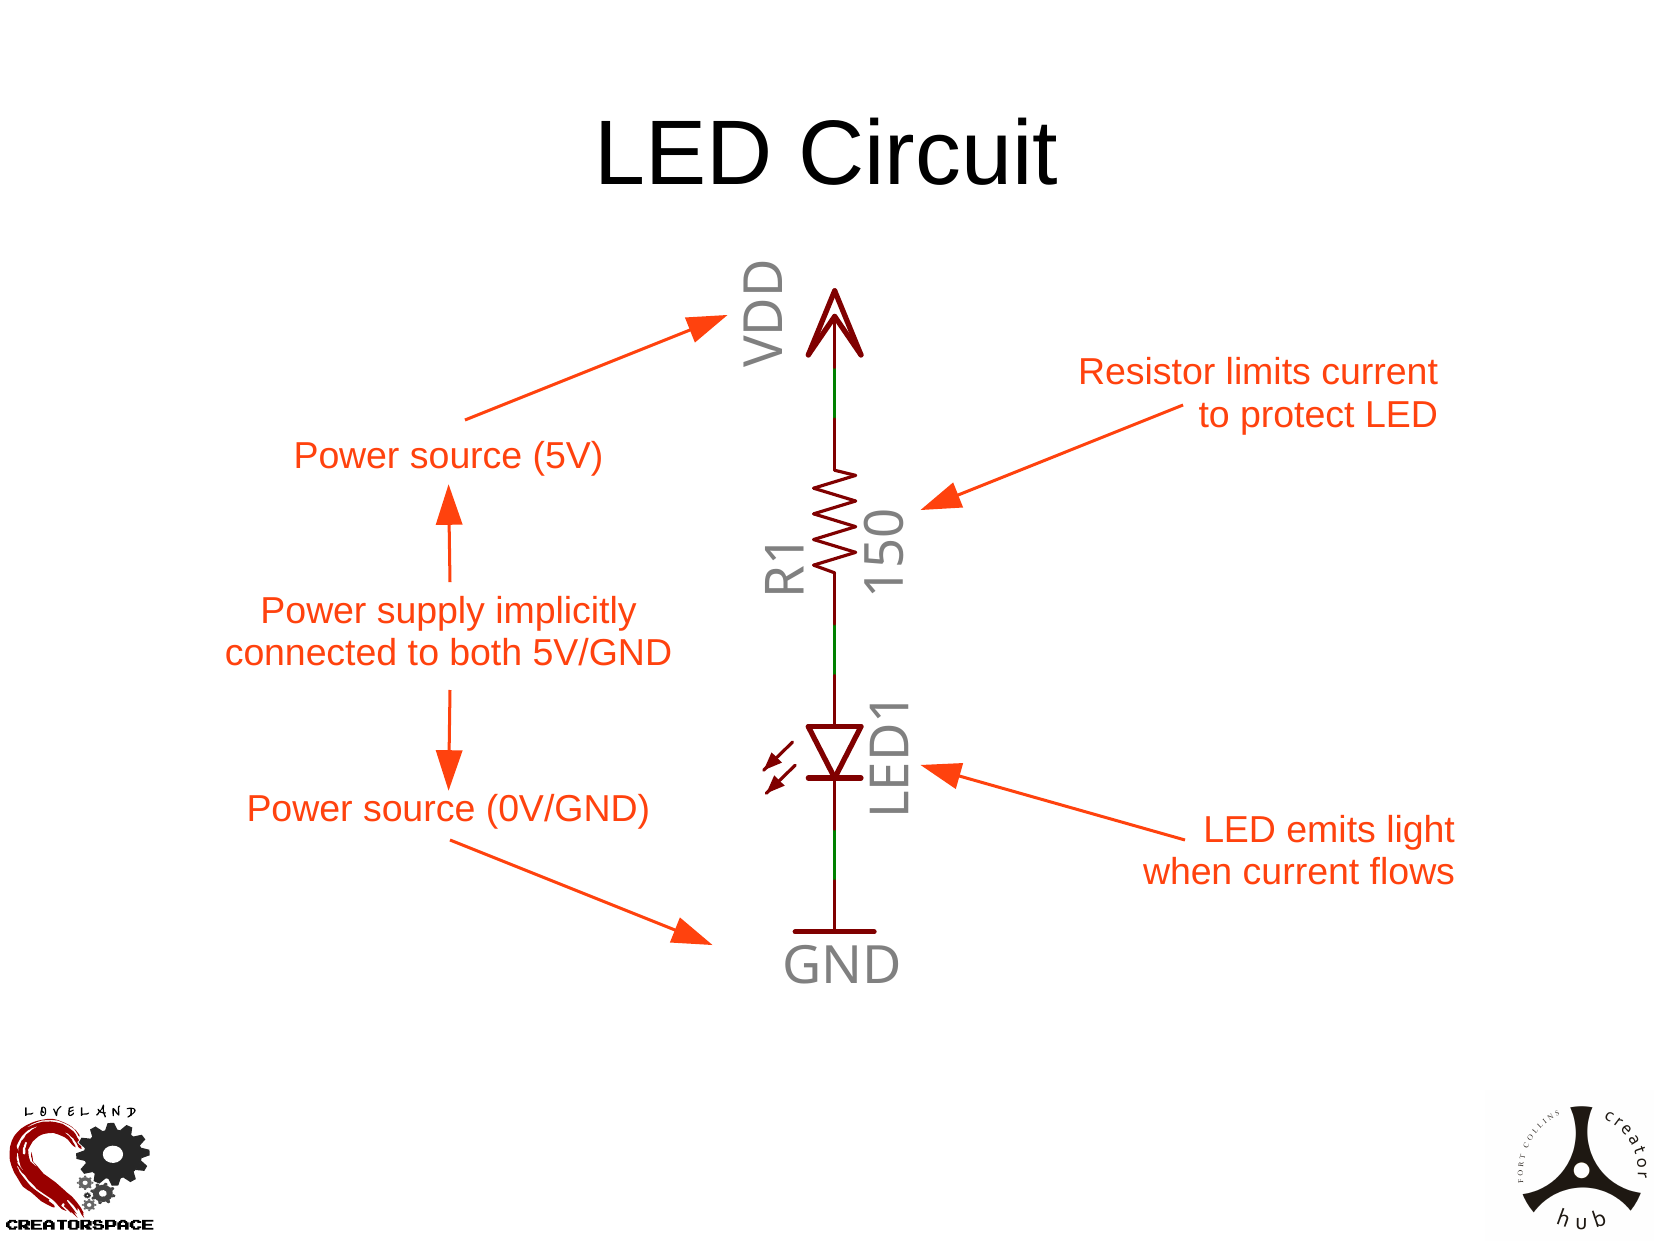

# LED Circuit
Resistor limits current
to protect LED
Power source (5V)
Power supply implicitly
connected to both 5V/GND
Power source (0V/GND)
LED emits light
when current flows